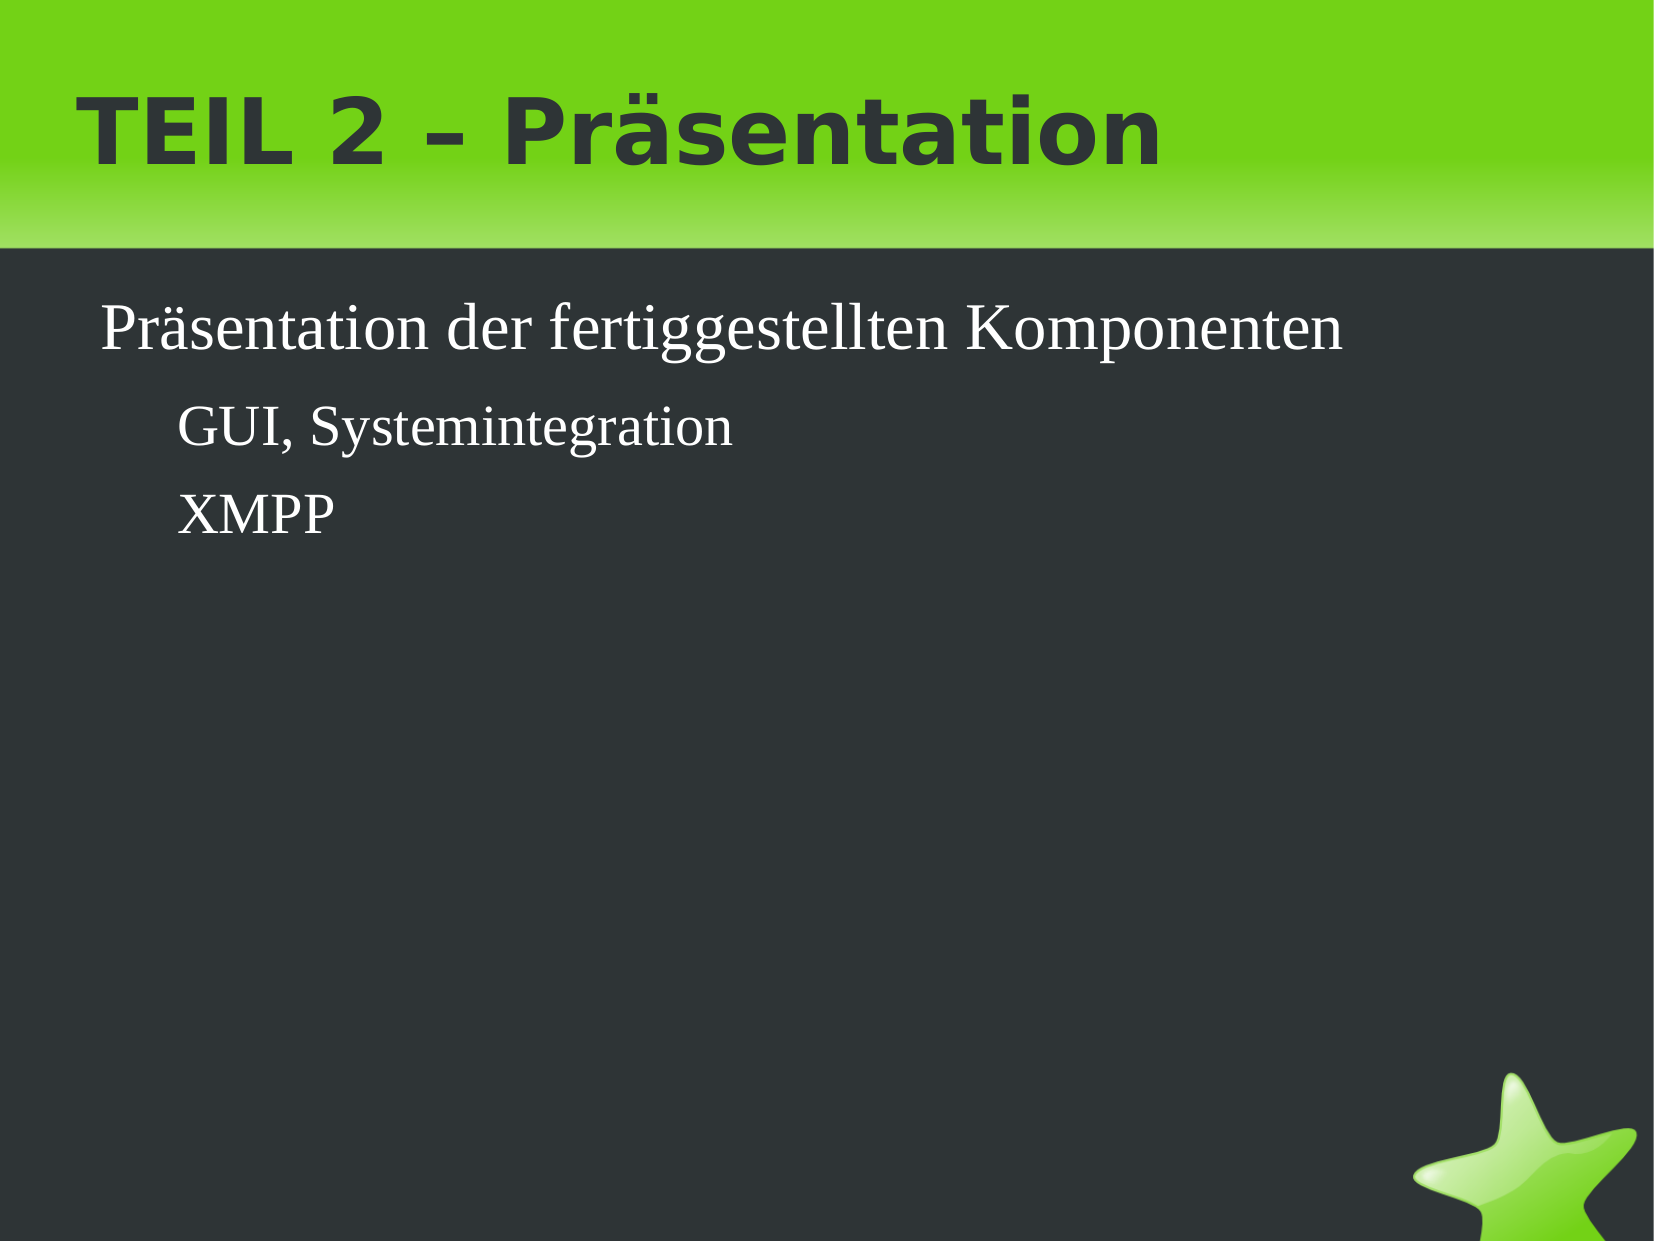

# TEIL 2 – Präsentation
Präsentation der fertiggestellten Komponenten
GUI, Systemintegration
XMPP